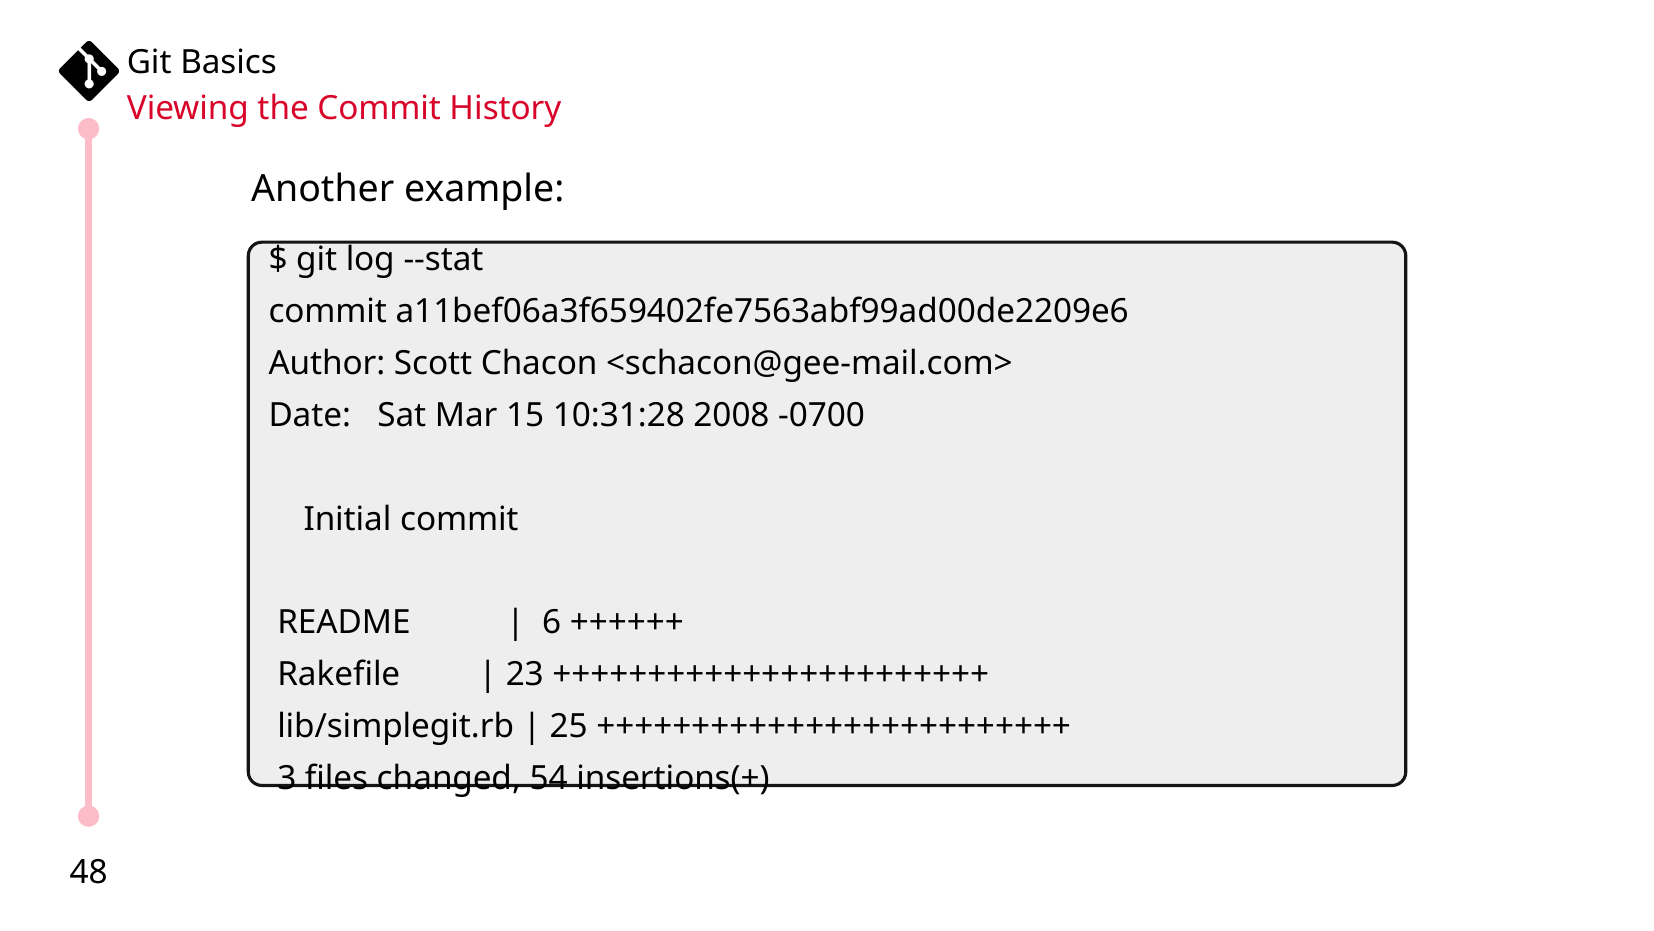

Git Basics
Viewing the Commit History
Another example:
$ git log --stat
commit a11bef06a3f659402fe7563abf99ad00de2209e6
Author: Scott Chacon <schacon@gee-mail.com>
Date: Sat Mar 15 10:31:28 2008 -0700
 Initial commit
 README | 6 ++++++
 Rakefile | 23 +++++++++++++++++++++++
 lib/simplegit.rb | 25 +++++++++++++++++++++++++
 3 files changed, 54 insertions(+)
48